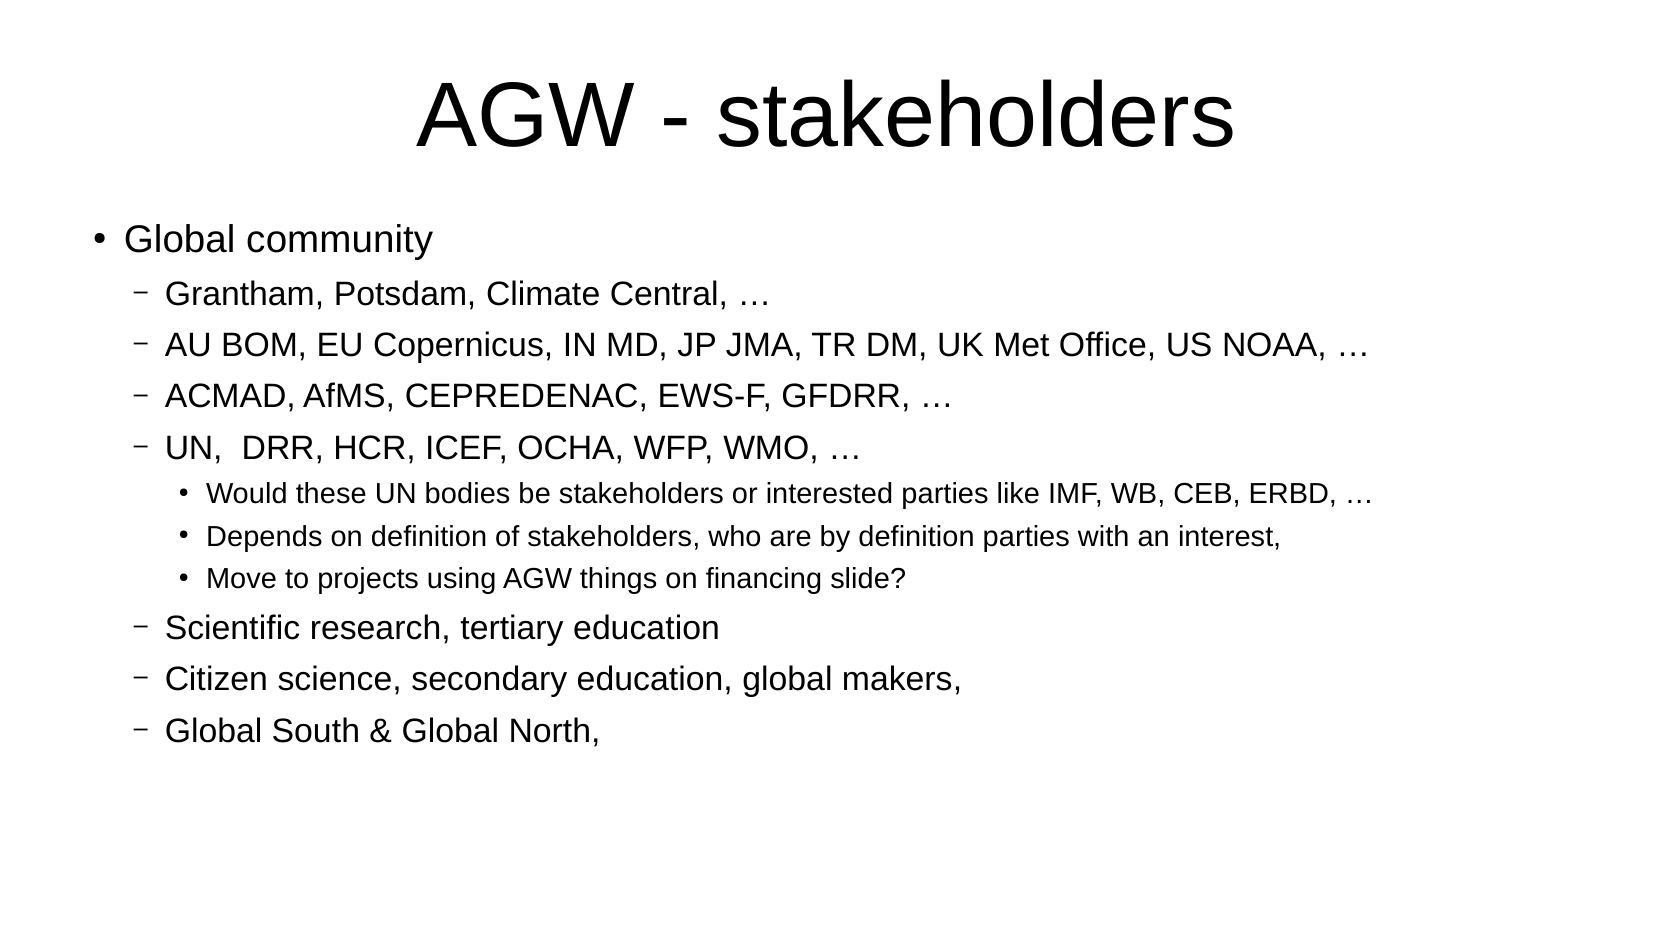

# AGW - stakeholders
Global community
Grantham, Potsdam, Climate Central, …
AU BOM, EU Copernicus, IN MD, JP JMA, TR DM, UK Met Office, US NOAA, …
ACMAD, AfMS, CEPREDENAC, EWS-F, GFDRR, …
UN, DRR, HCR, ICEF, OCHA, WFP, WMO, …
Would these UN bodies be stakeholders or interested parties like IMF, WB, CEB, ERBD, …
Depends on definition of stakeholders, who are by definition parties with an interest,
Move to projects using AGW things on financing slide?
Scientific research, tertiary education
Citizen science, secondary education, global makers,
Global South & Global North,